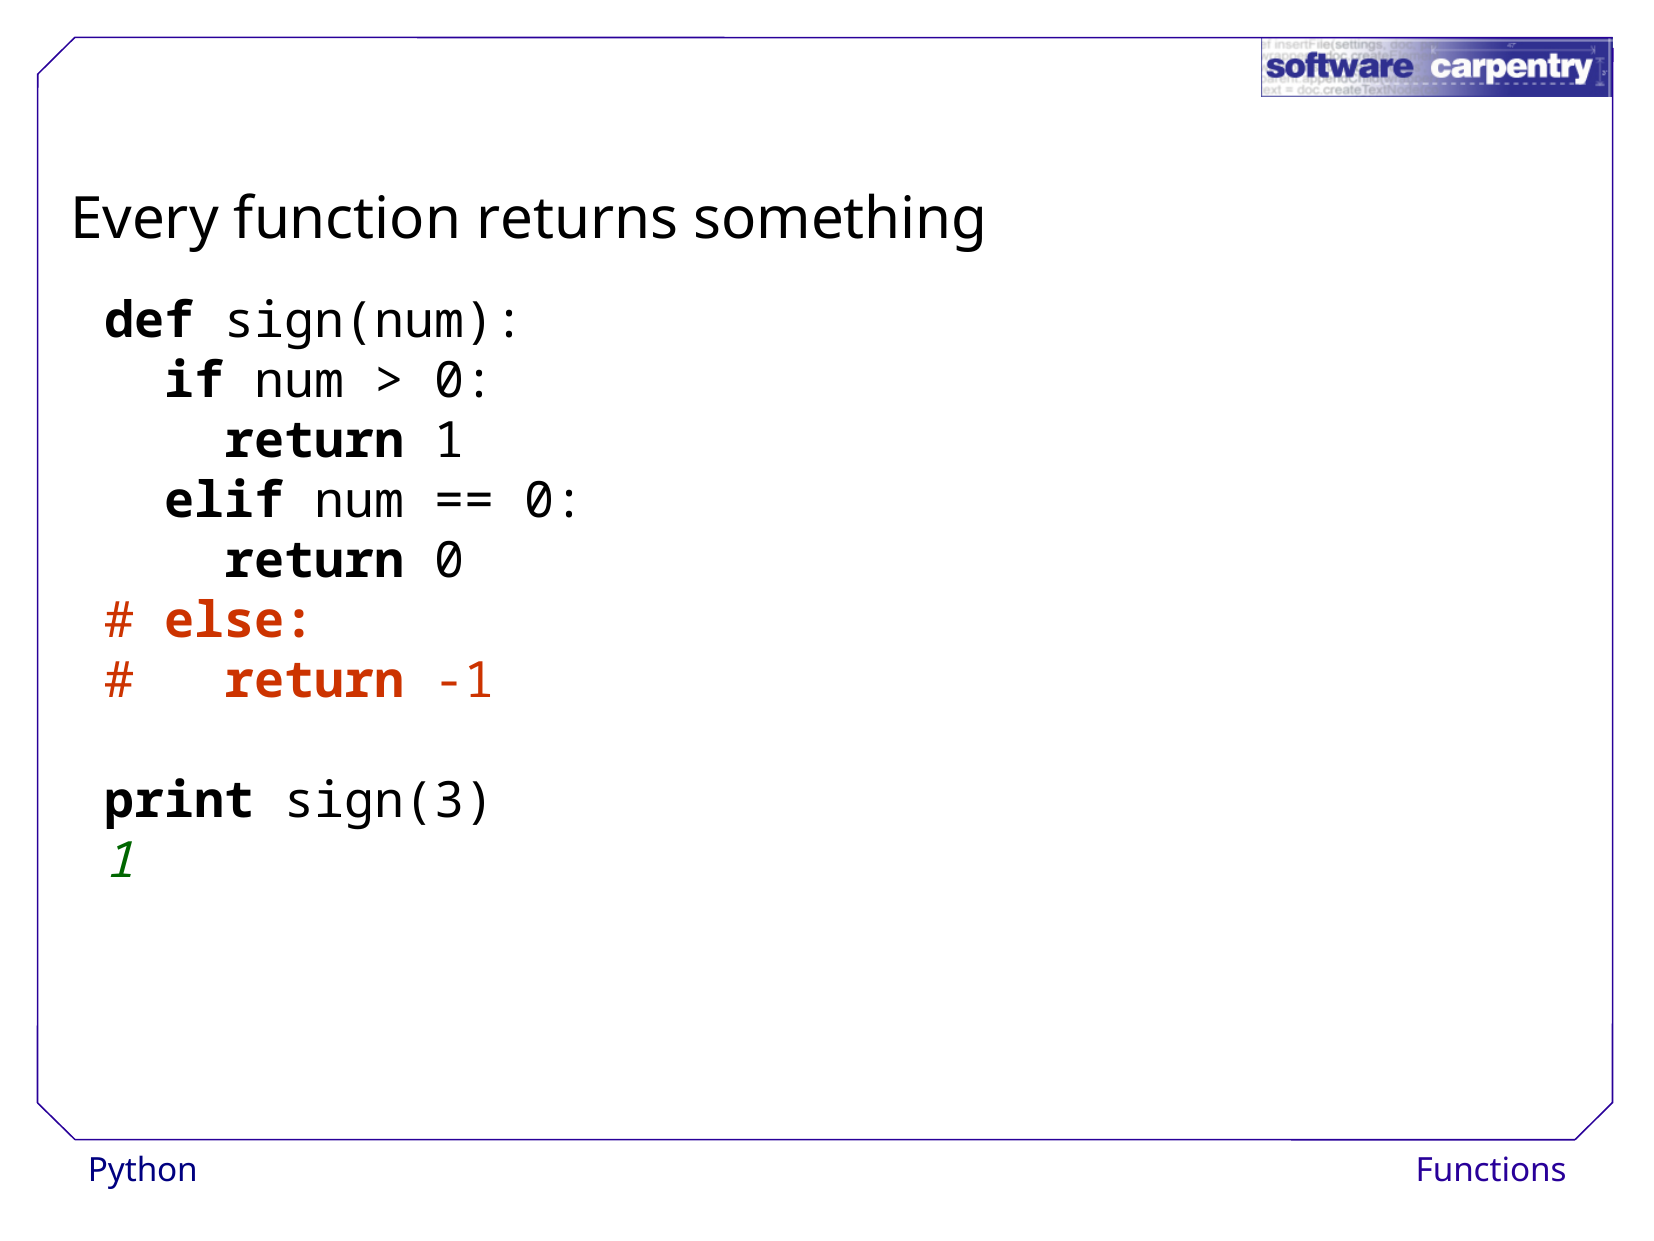

Every function returns something
def sign(num):
 if num > 0:
 return 1
 elif num == 0:
 return 0
# else:
# return -1
print sign(3)
1